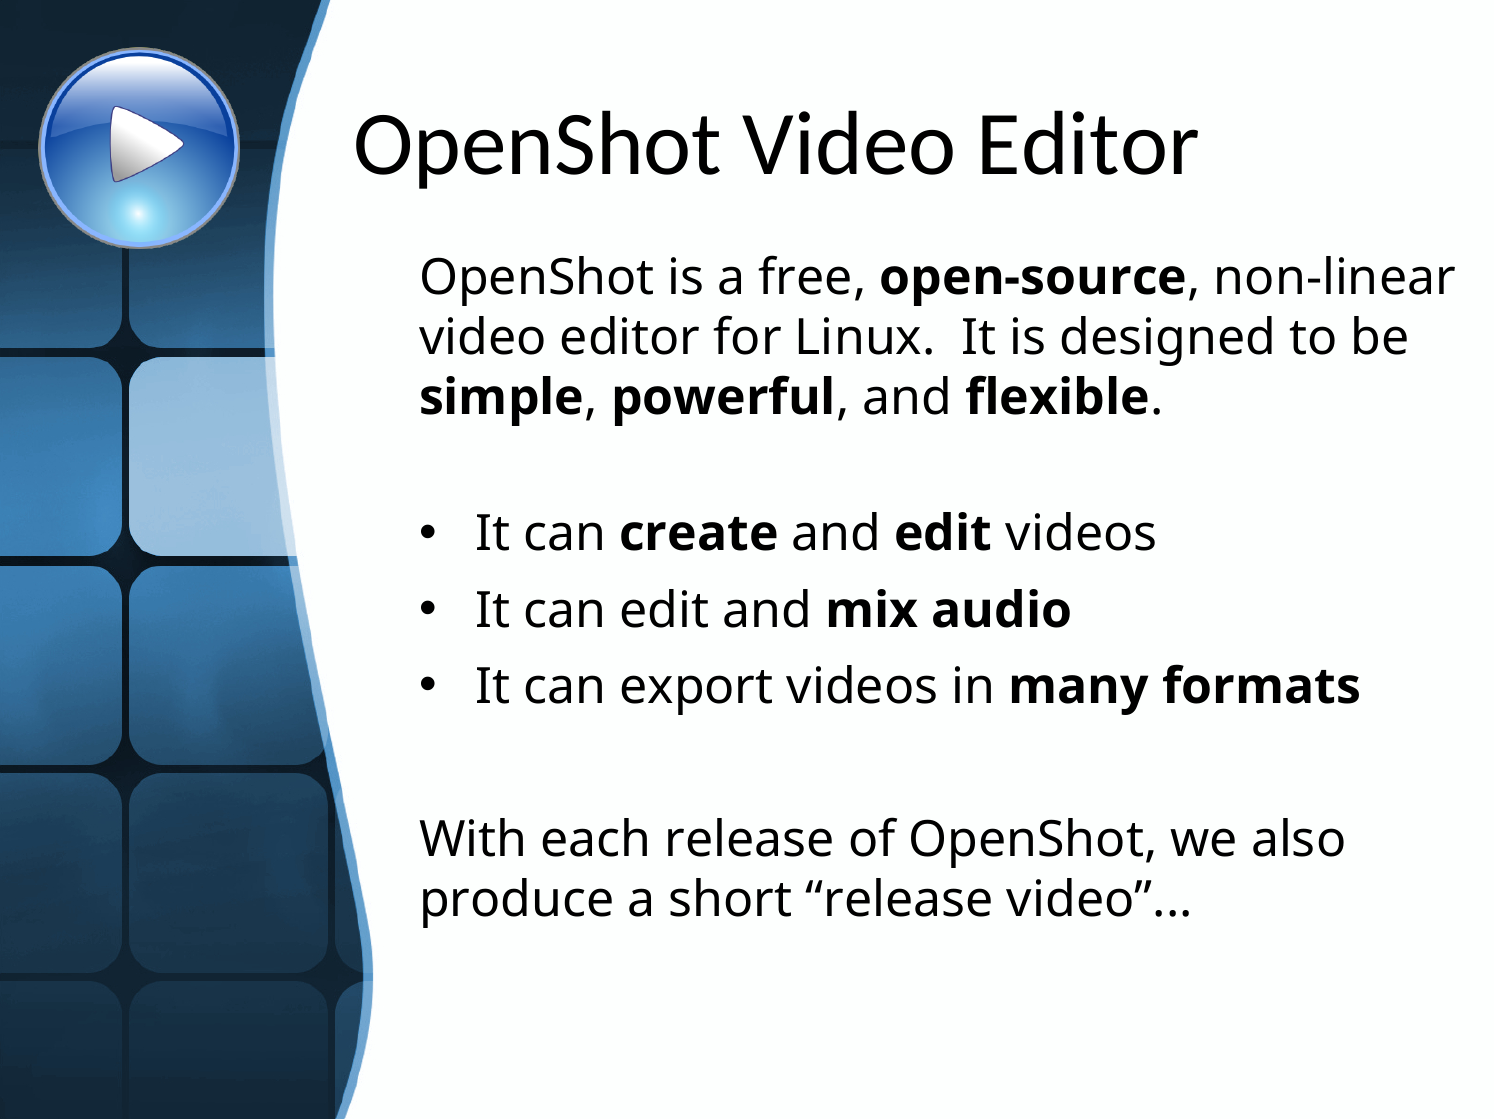

# OpenShot Video Editor
OpenShot is a free, open-source, non-linear video editor for Linux. It is designed to be simple, powerful, and flexible.
It can create and edit videos
It can edit and mix audio
It can export videos in many formats
With each release of OpenShot, we also produce a short “release video”...